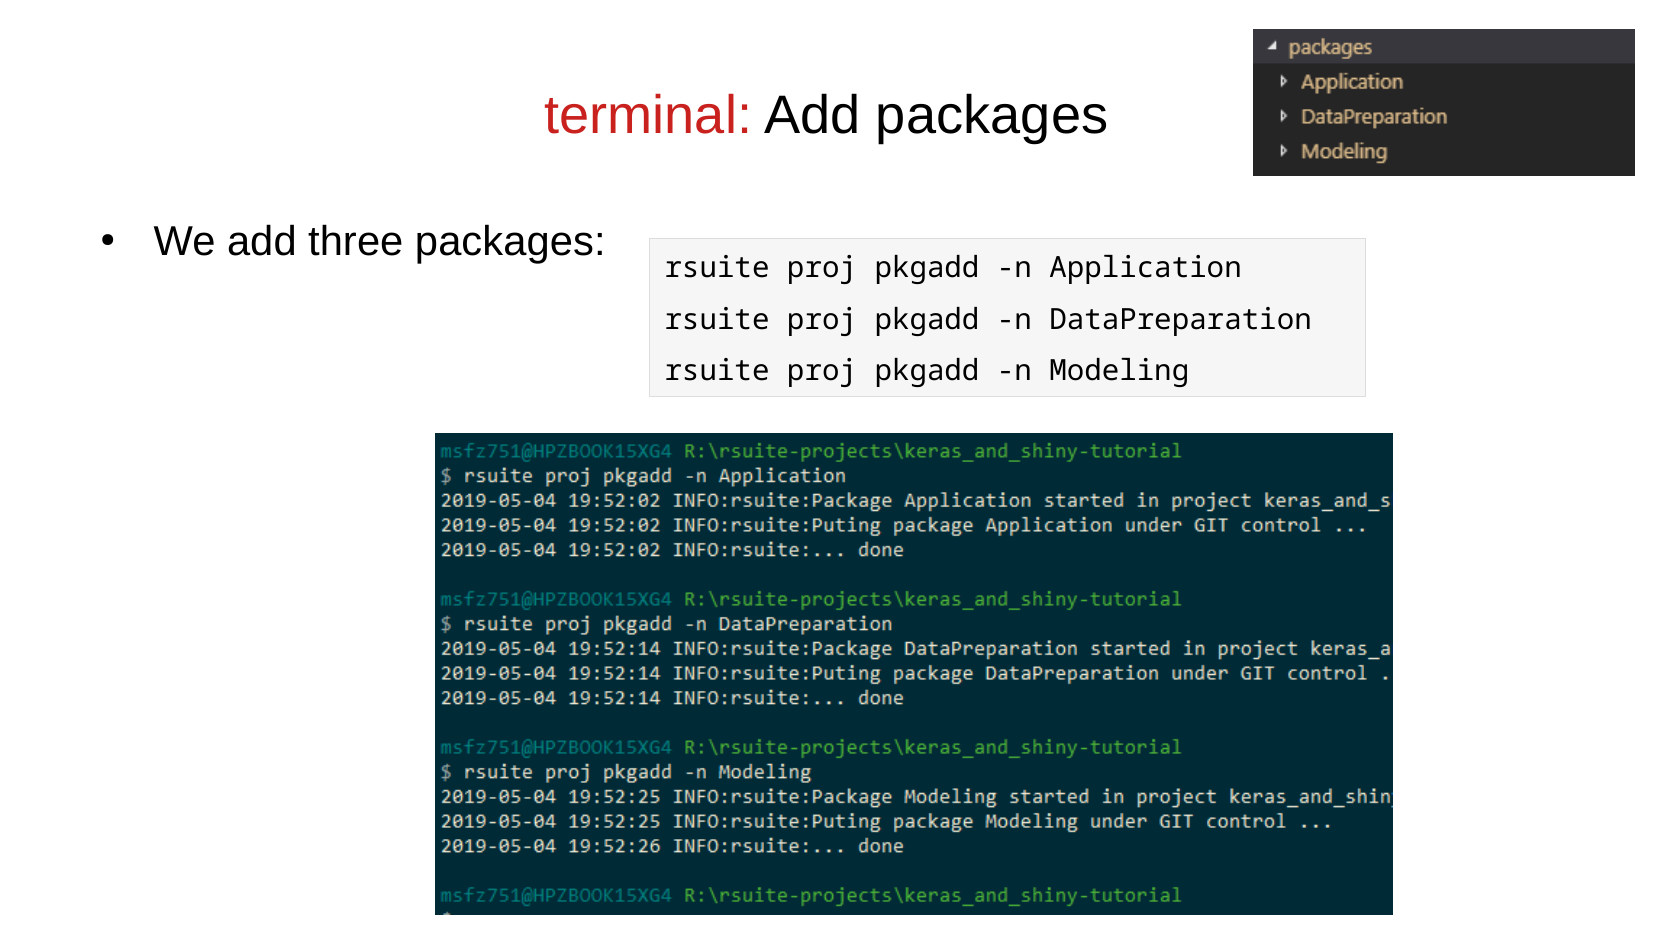

# terminal: Add packages
We add three packages:
rsuite proj pkgadd -n Application
rsuite proj pkgadd -n DataPreparation
rsuite proj pkgadd -n Modeling